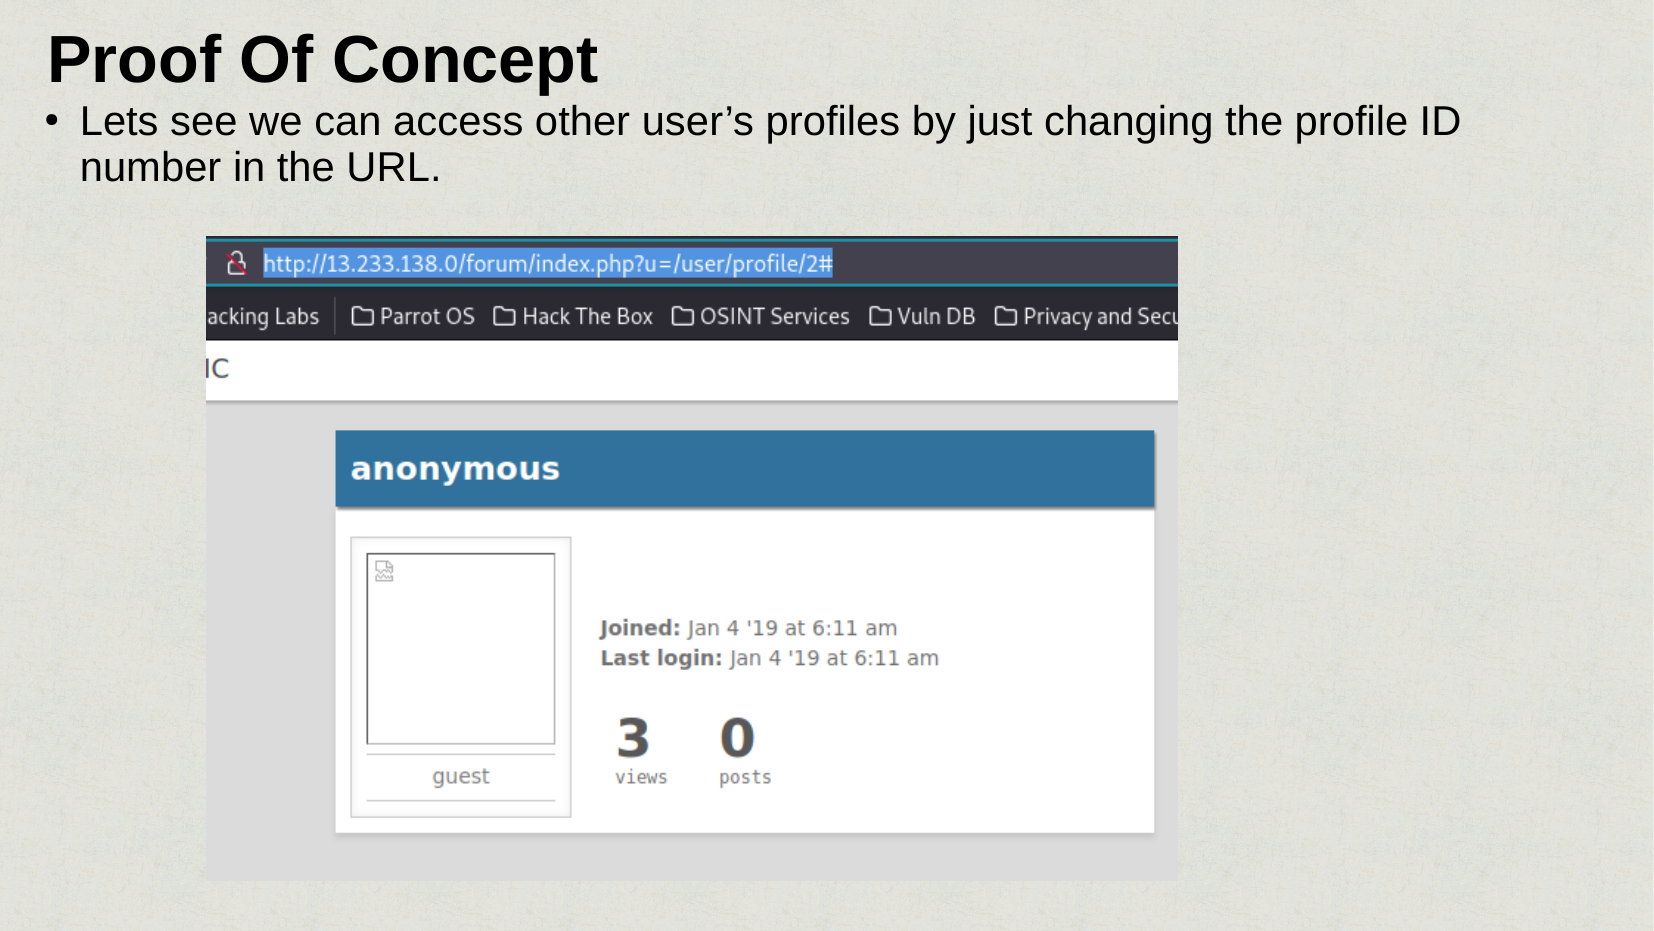

# Proof Of Concept
Lets see we can access other user’s profiles by just changing the profile ID number in the URL.